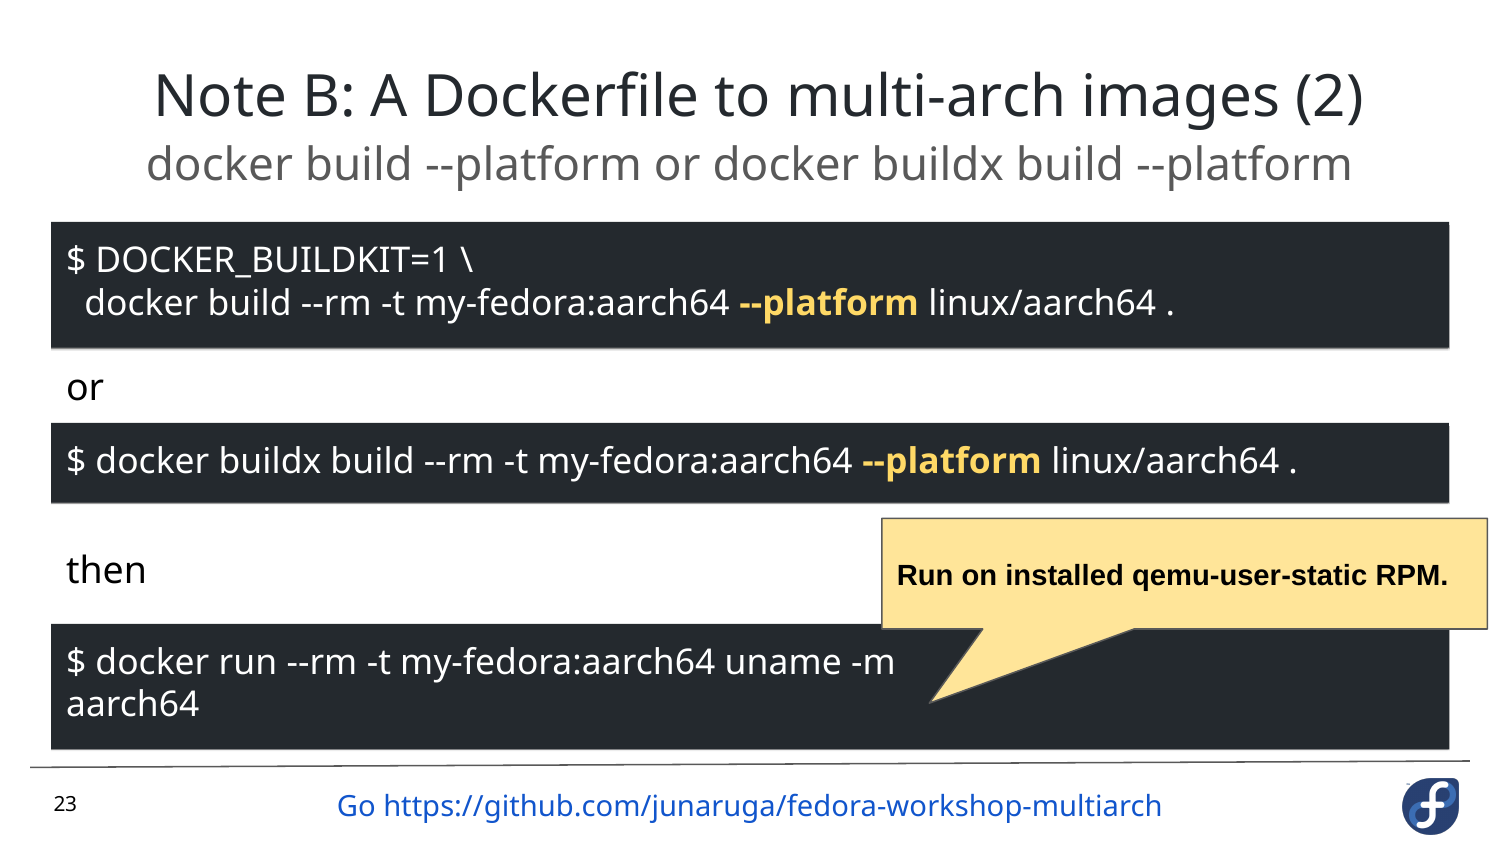

# Note B: A Dockerfile to multi-arch images (2)
docker build --platform or docker buildx build --platform
$ DOCKER_BUILDKIT=1 \
 docker build --rm -t my-fedora:aarch64 --platform linux/aarch64 .
or
$ docker buildx build --rm -t my-fedora:aarch64 --platform linux/aarch64 .
Run on installed qemu-user-static RPM.
then
$ docker run --rm -t my-fedora:aarch64 uname -m
aarch64
Go https://github.com/junaruga/fedora-workshop-multiarch